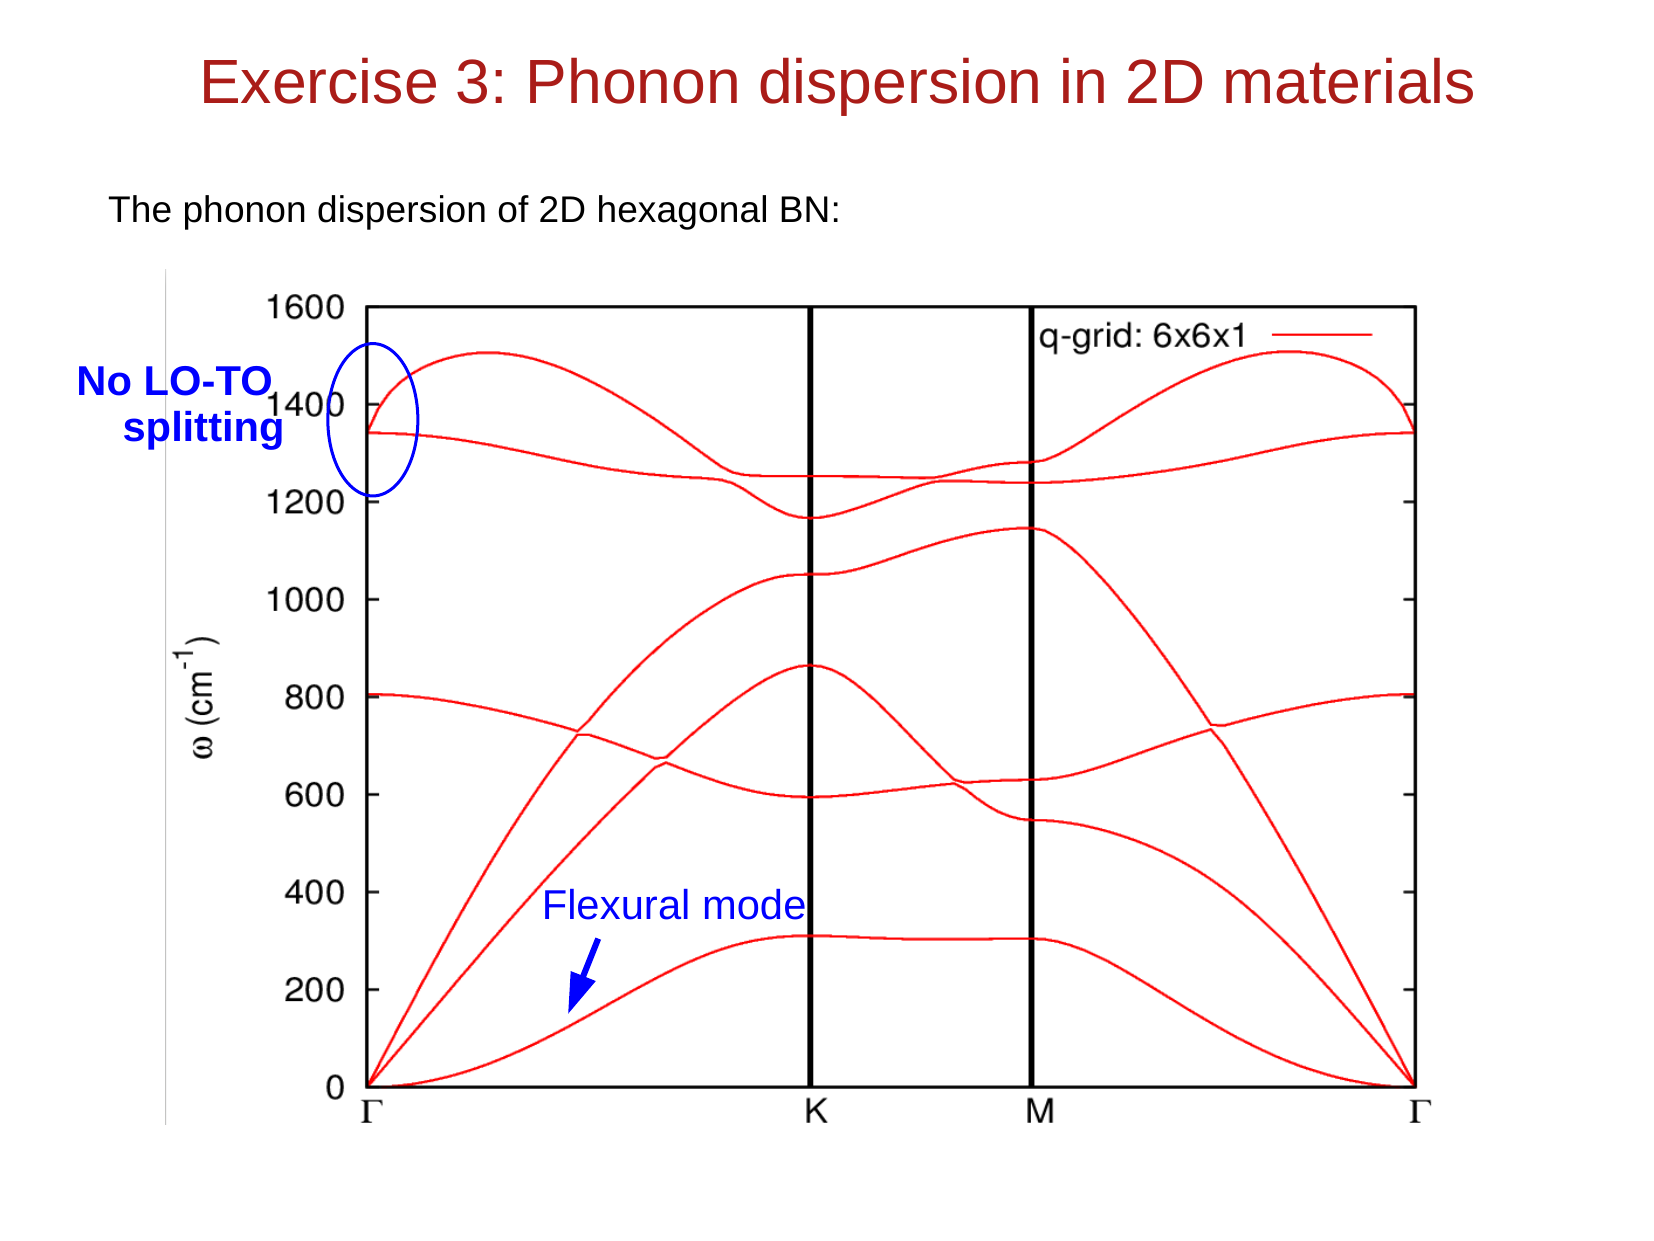

# Exercise 3: Phonon dispersion in 2D materials
The phonon dispersion of 2D hexagonal BN:
 No LO-TO splitting
Flexural mode